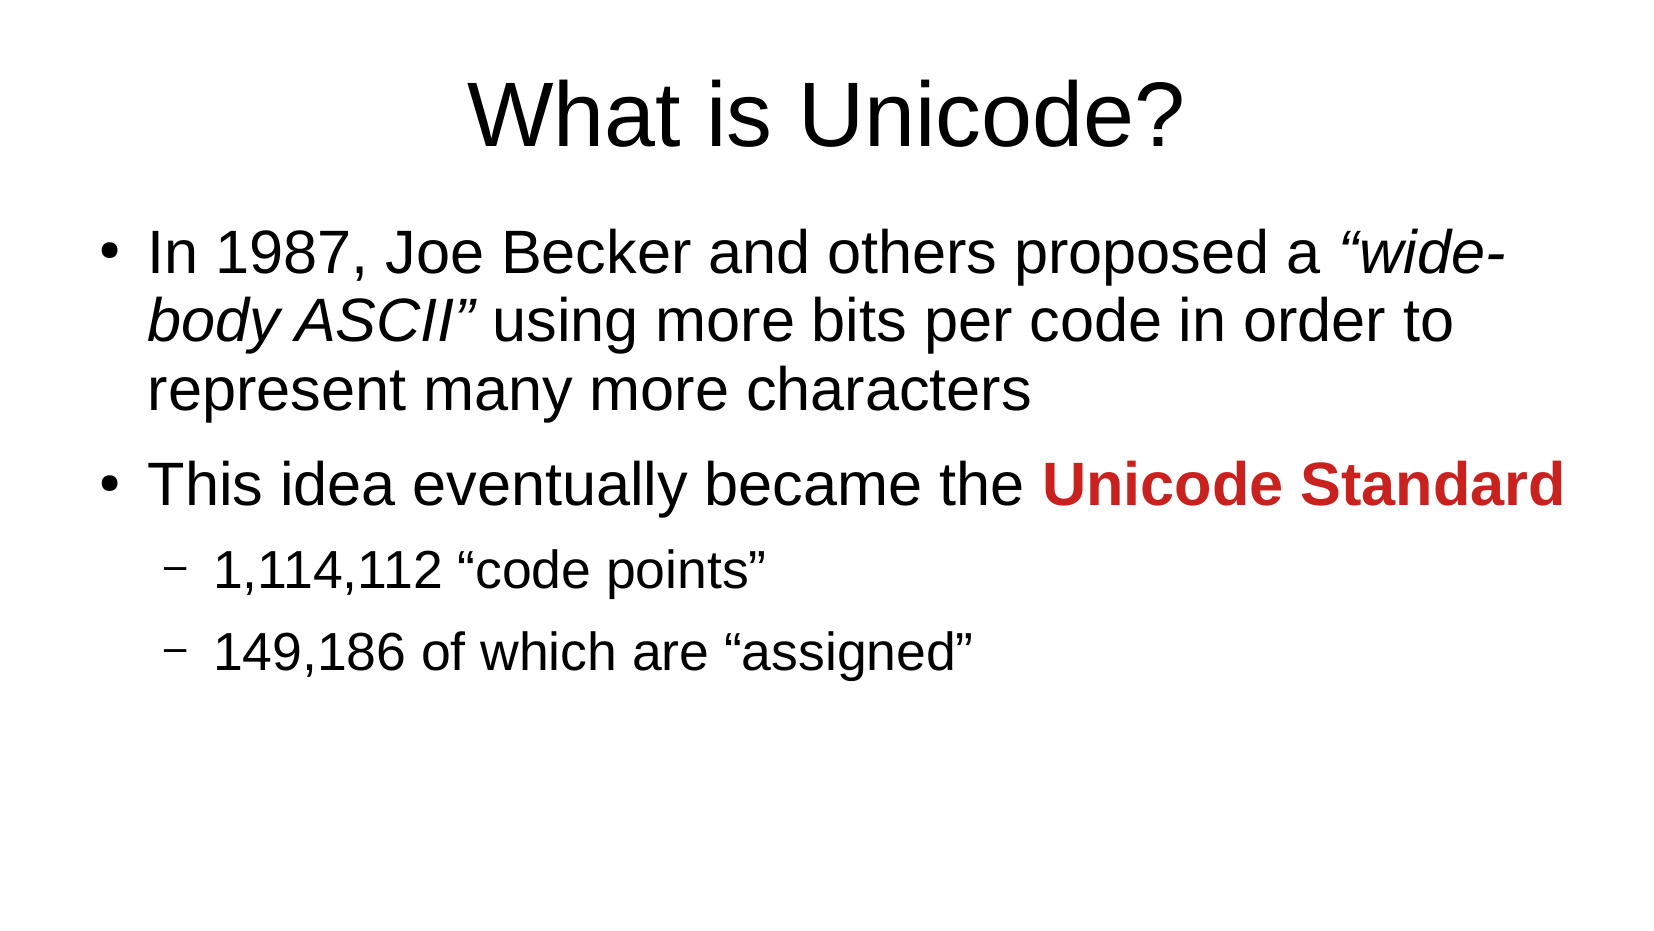

# What is Unicode?
In 1987, Joe Becker and others proposed a “wide-body ASCII” using more bits per code in order to represent many more characters
This idea eventually became the Unicode Standard
1,114,112 “code points”
149,186 of which are “assigned”